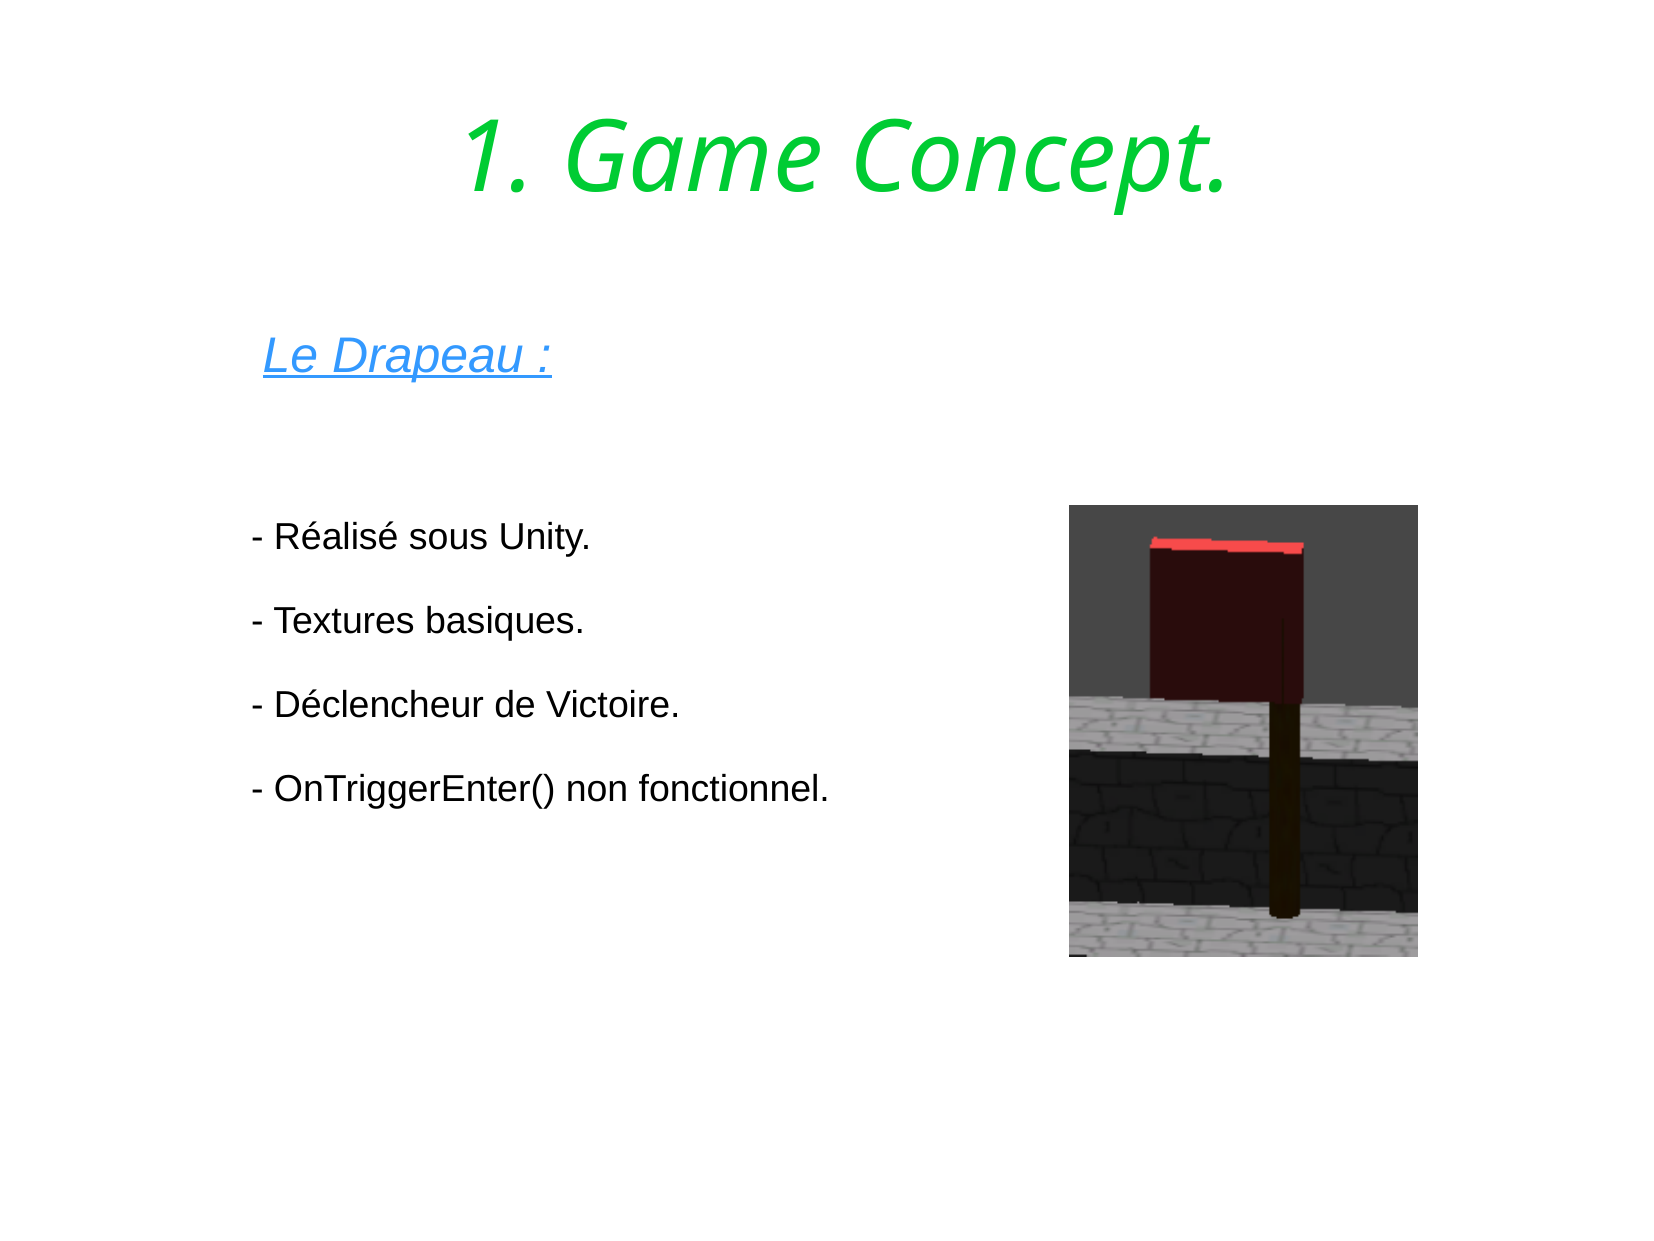

# 1. Game Concept.
Le Drapeau :
- Réalisé sous Unity.
- Textures basiques.
- Déclencheur de Victoire.
- OnTriggerEnter() non fonctionnel.